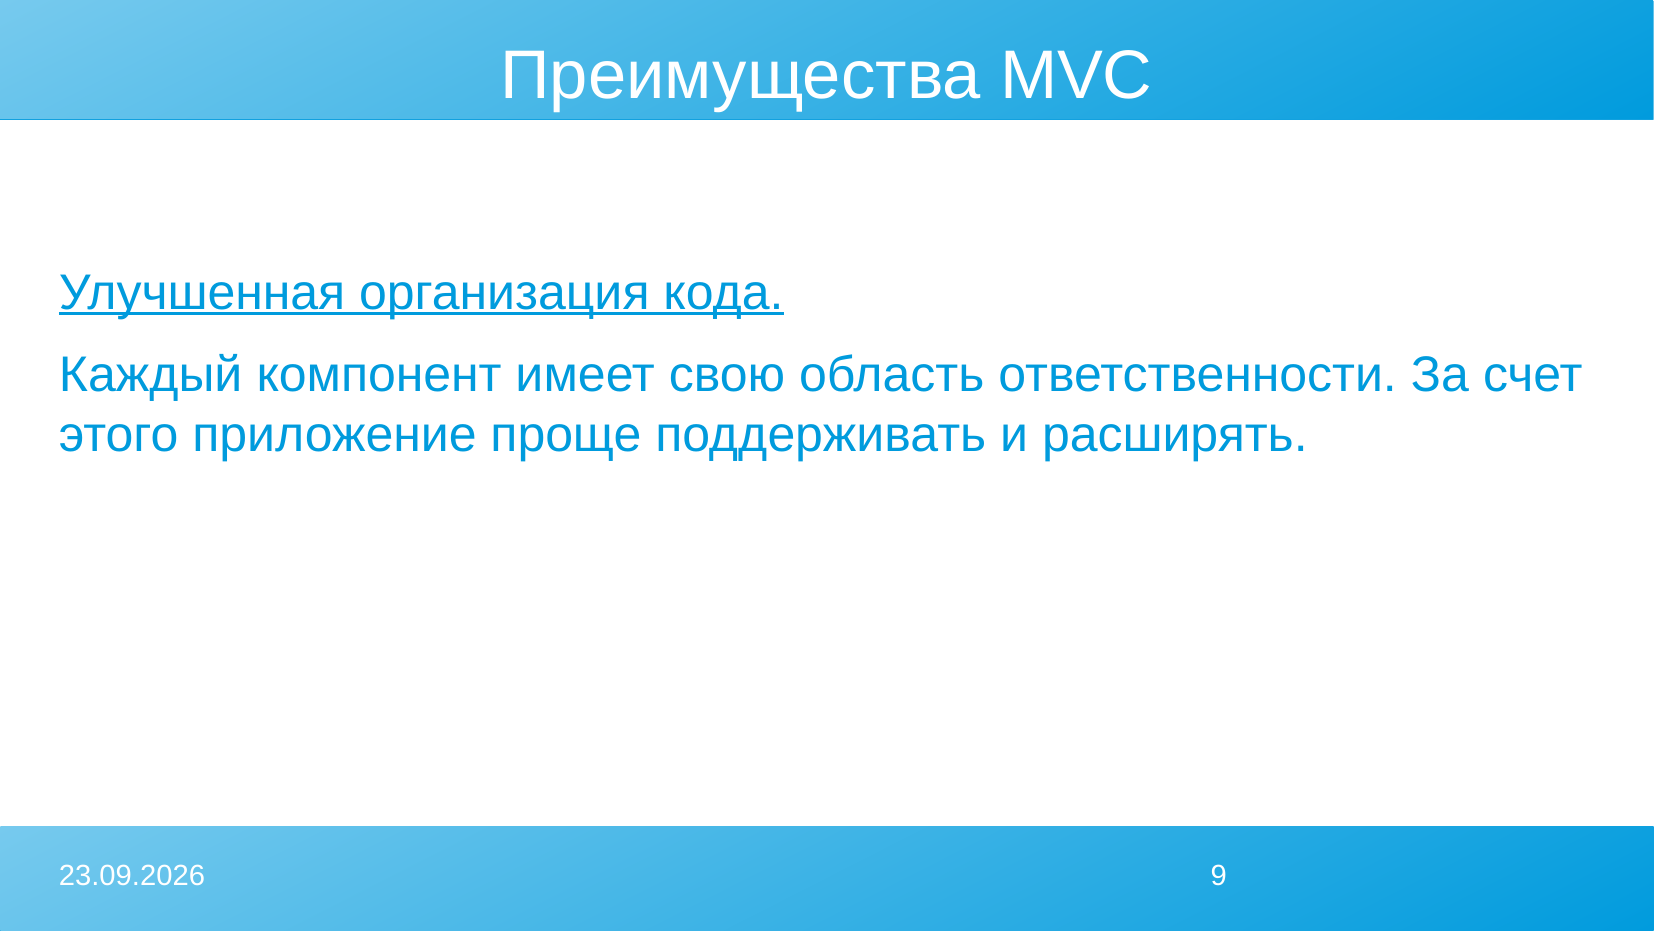

# Преимущества MVC
Улучшенная организация кода.
Каждый компонент имеет свою область ответственности. За счет этого приложение проще поддерживать и расширять.